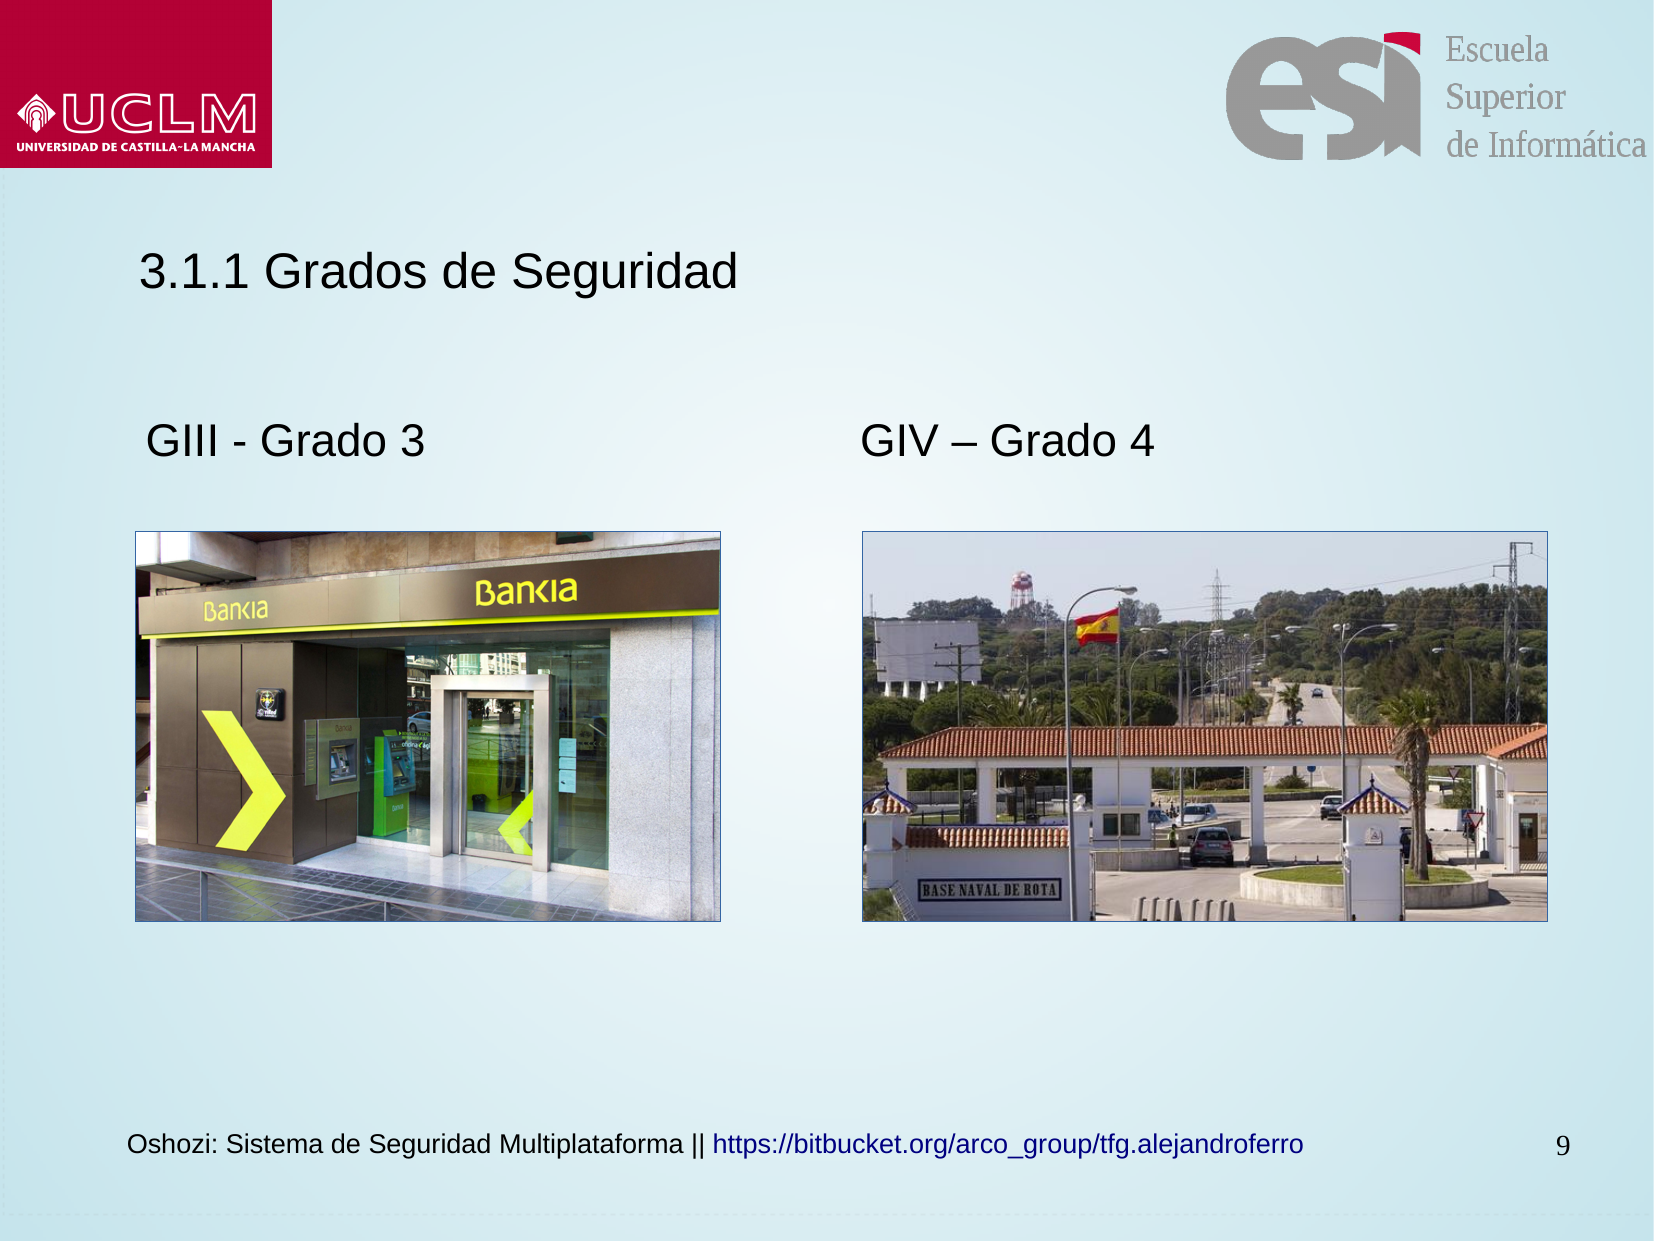

3.1.1 Grados de Seguridad
 GIII - Grado 3
 GIV – Grado 4
Oshozi: Sistema de Seguridad Multiplataforma || https://bitbucket.org/arco_group/tfg.alejandroferro
9